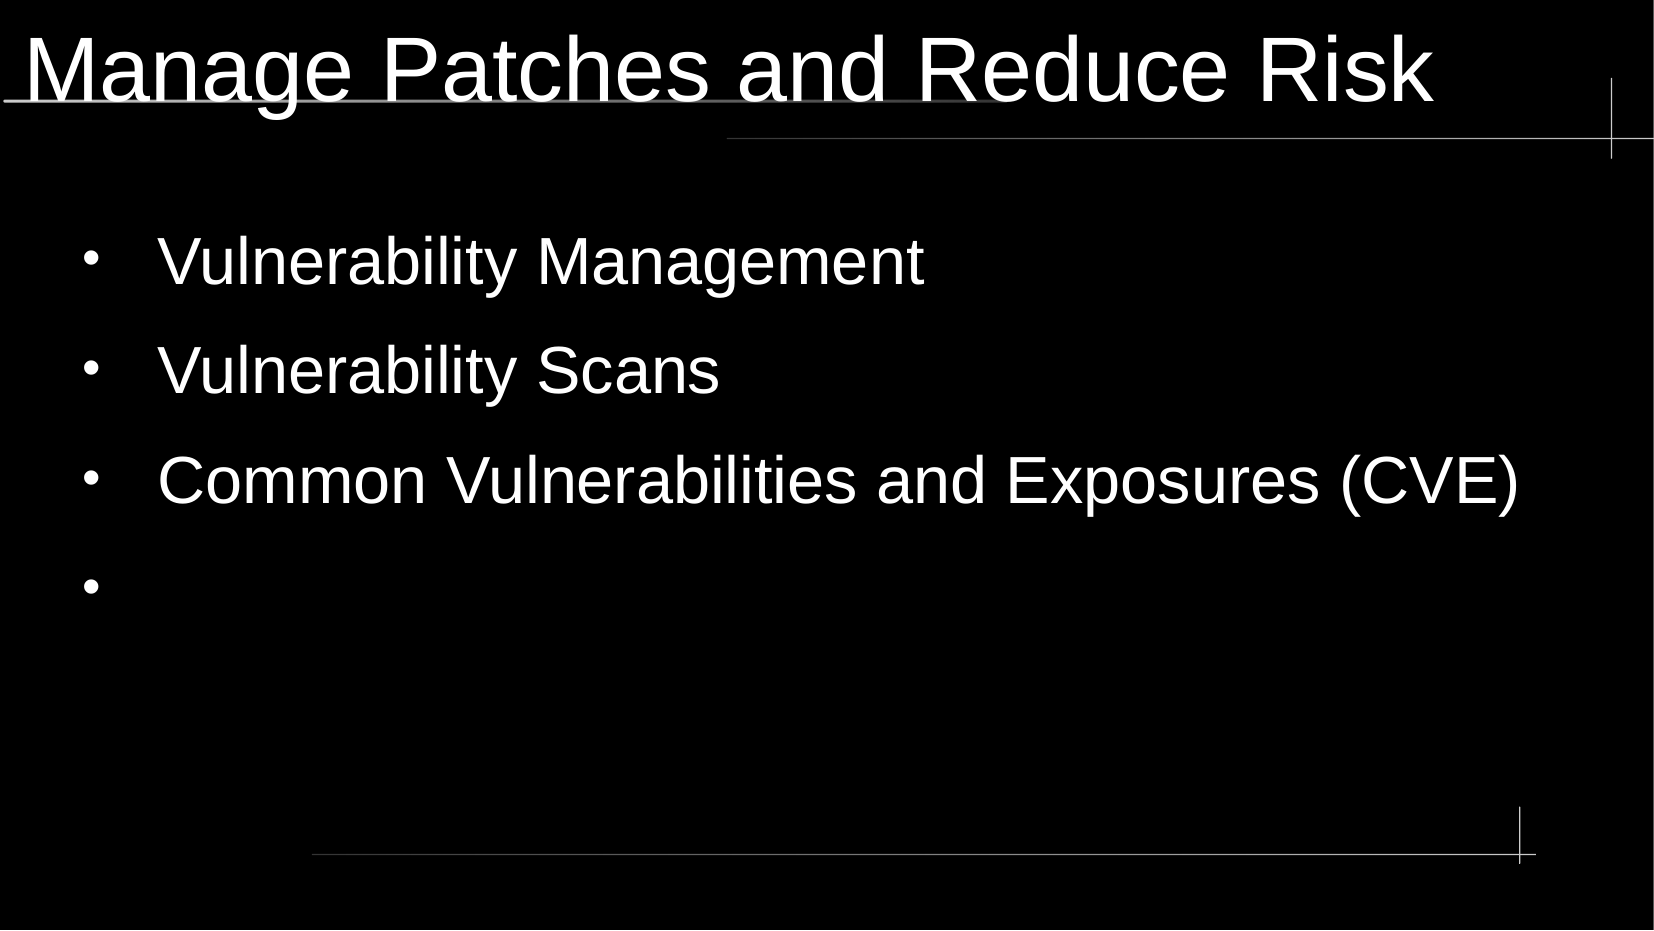

# Manage Patches and Reduce Risk
Vulnerability Management
Vulnerability Scans
Common Vulnerabilities and Exposures (CVE)